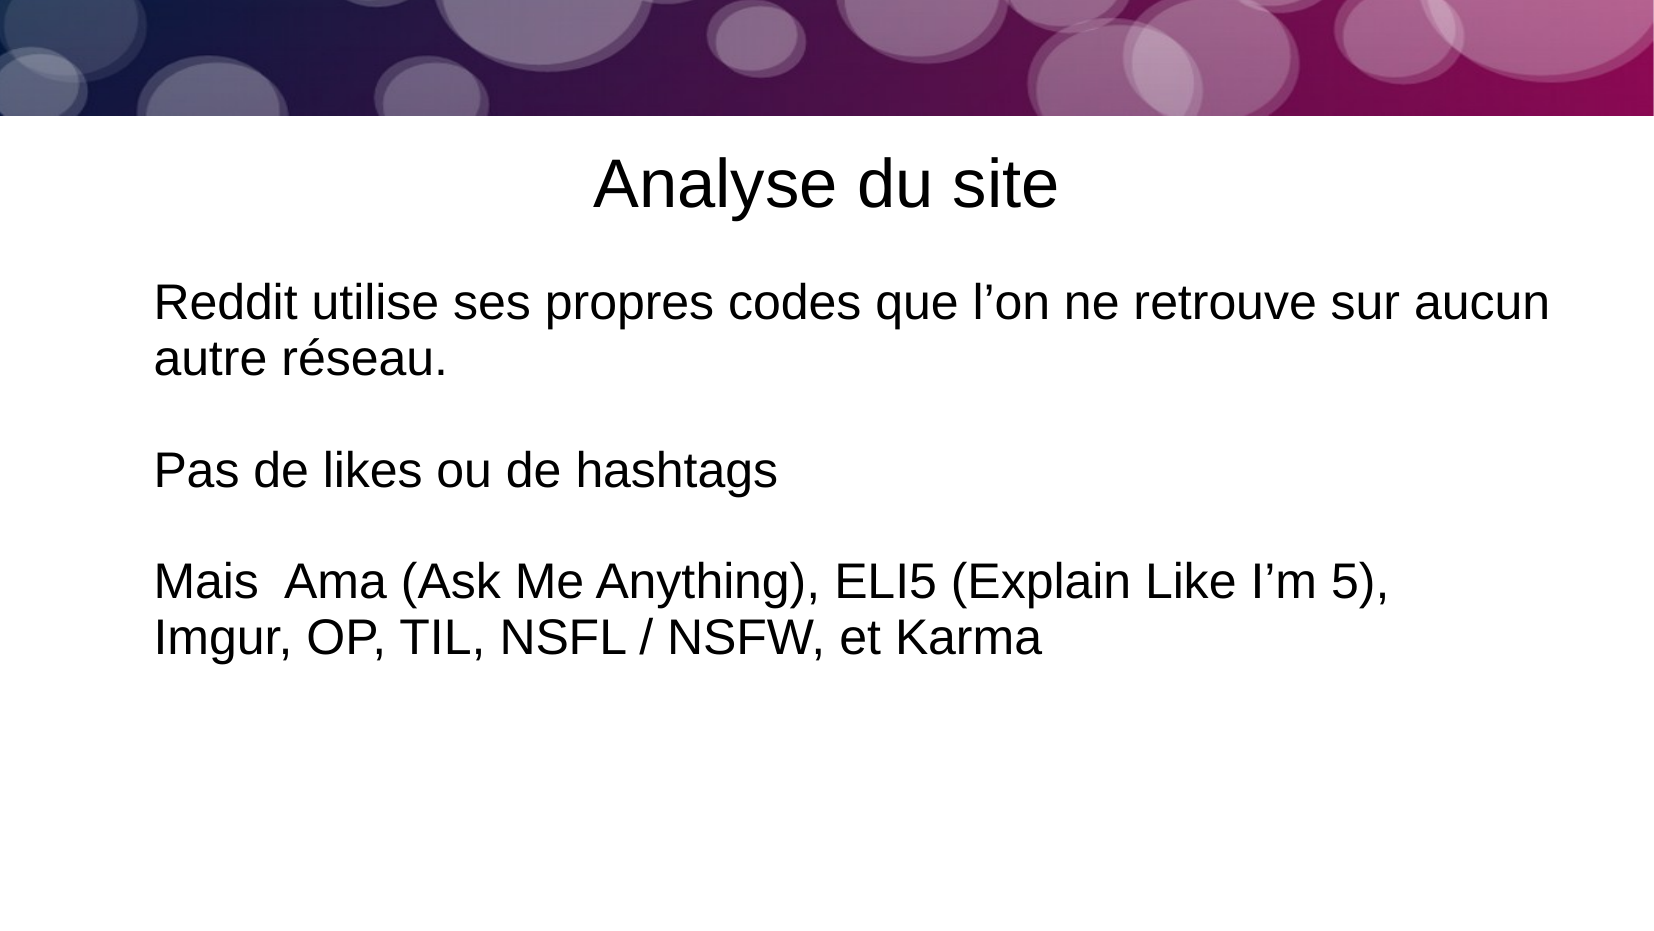

# Analyse du site
Reddit utilise ses propres codes que l’on ne retrouve sur aucun autre réseau.
Pas de likes ou de hashtags
Mais Ama (Ask Me Anything), ELI5 (Explain Like I’m 5),
Imgur, OP, TIL, NSFL / NSFW, et Karma